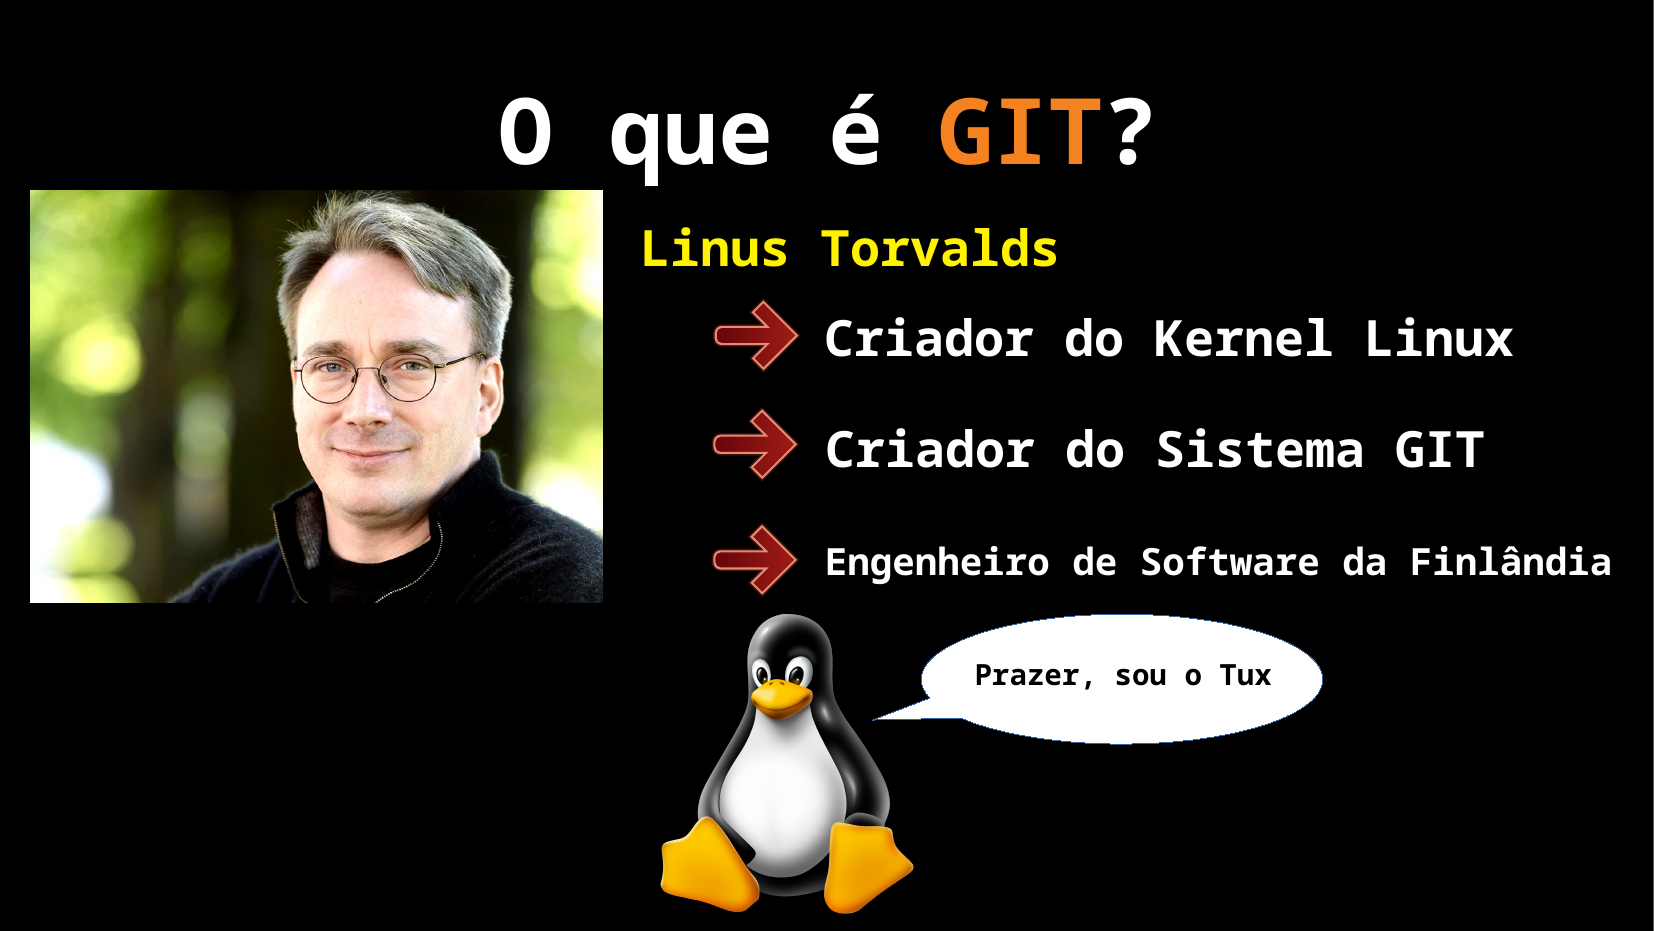

O que é GIT?
Linus Torvalds
Criador do Kernel Linux
Criador do Sistema GIT
Engenheiro de Software da Finlândia
Prazer, sou o Tux